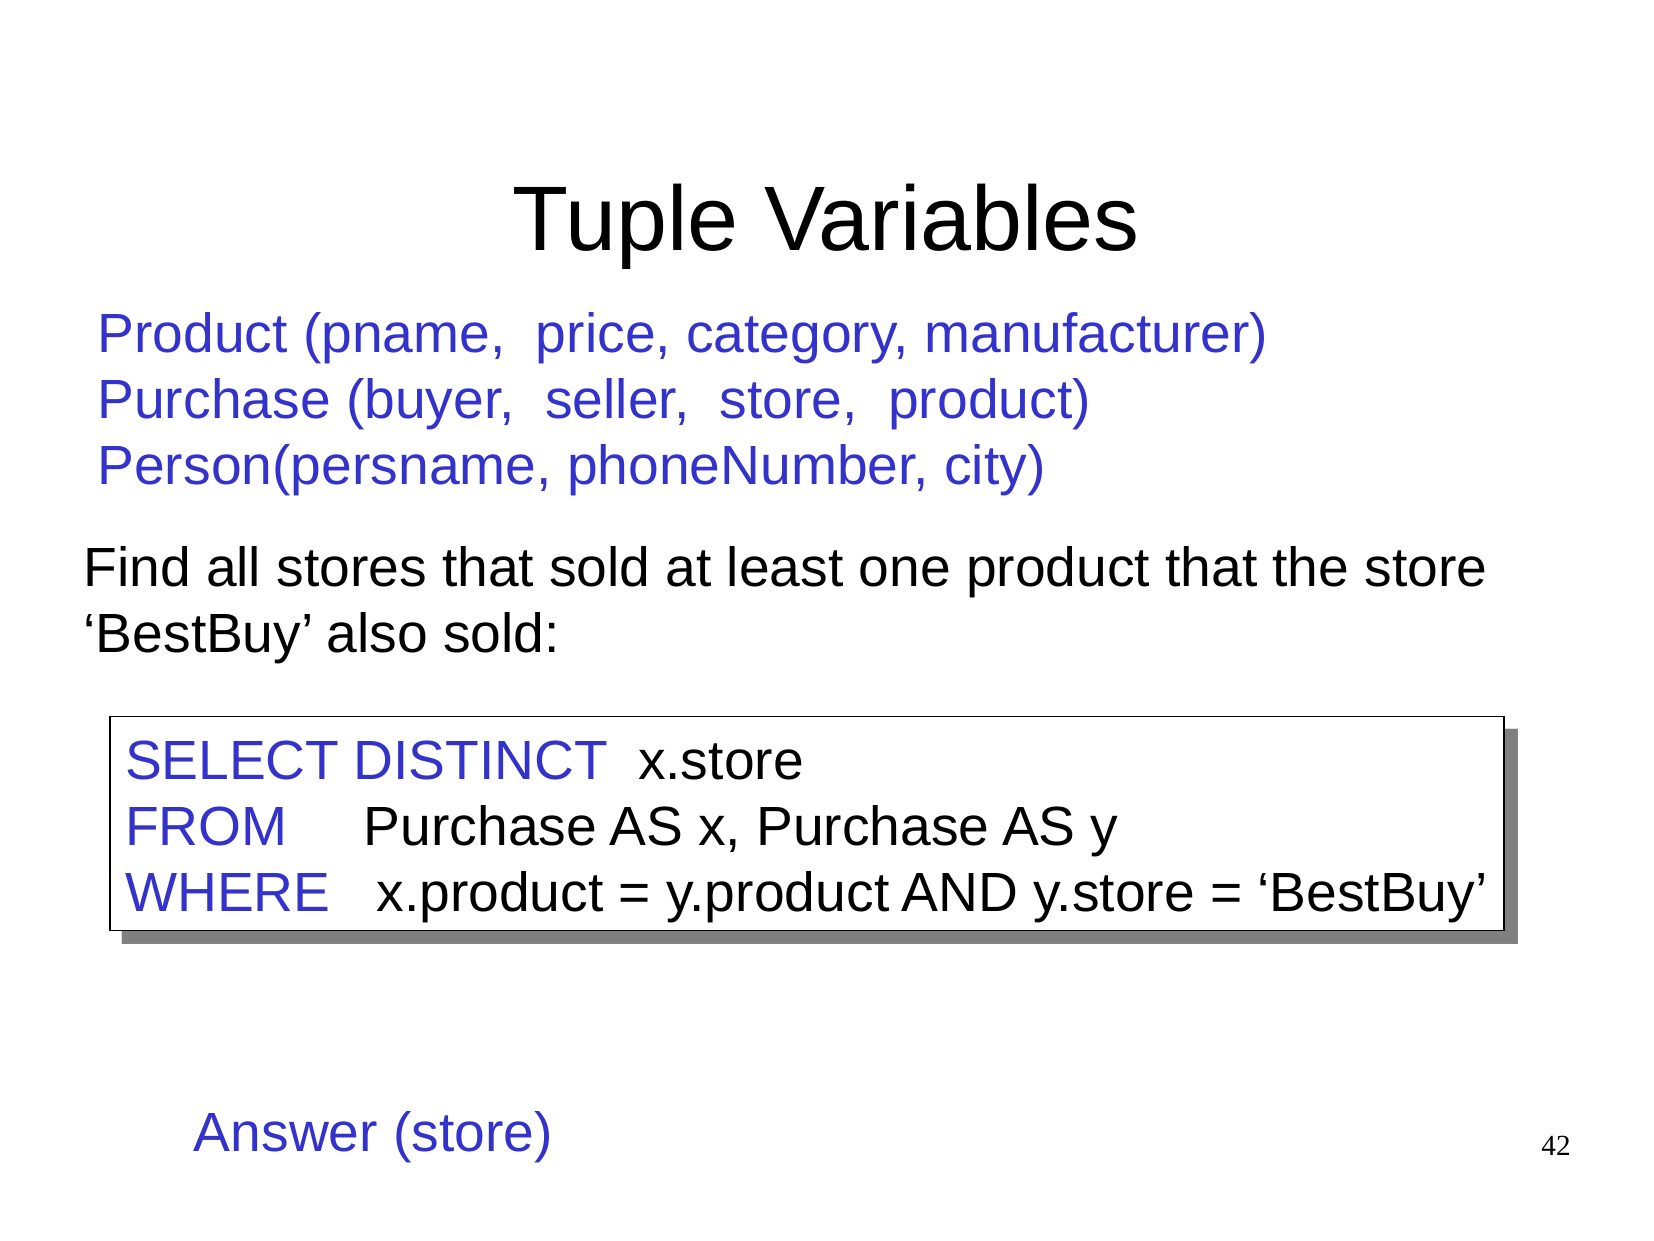

# Tuple Variables
Product (pname, price, category, manufacturer)
Purchase (buyer, seller, store, product)
Person(persname, phoneNumber, city)
Find all stores that sold at least one product that the store
‘BestBuy’ also sold:
SELECT DISTINCT x.store
FROM Purchase AS x, Purchase AS y
WHERE x.product = y.product AND y.store = ‘BestBuy’
Answer (store)
42